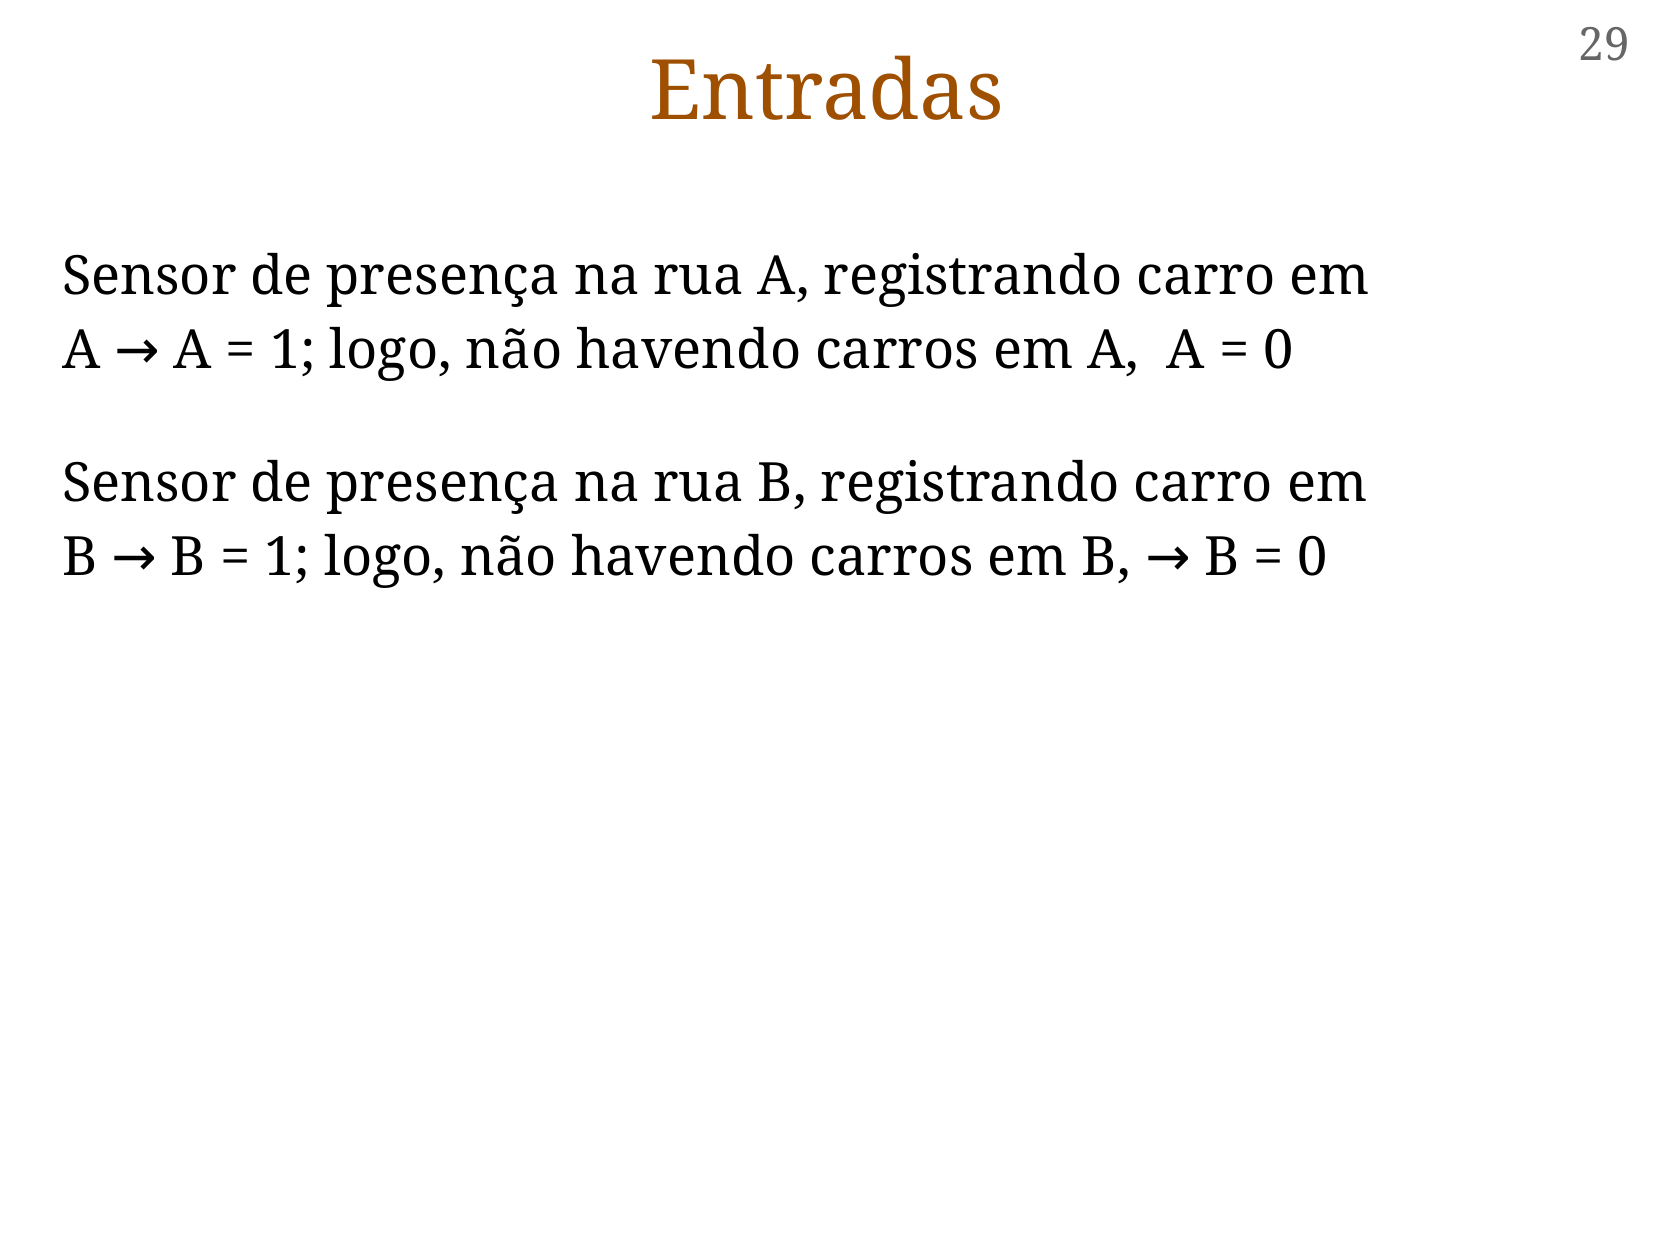

29
# Entradas
Sensor de presença na rua A, registrando carro em
A → A = 1; logo, não havendo carros em A, A = 0
Sensor de presença na rua B, registrando carro em
B → B = 1; logo, não havendo carros em B, → B = 0